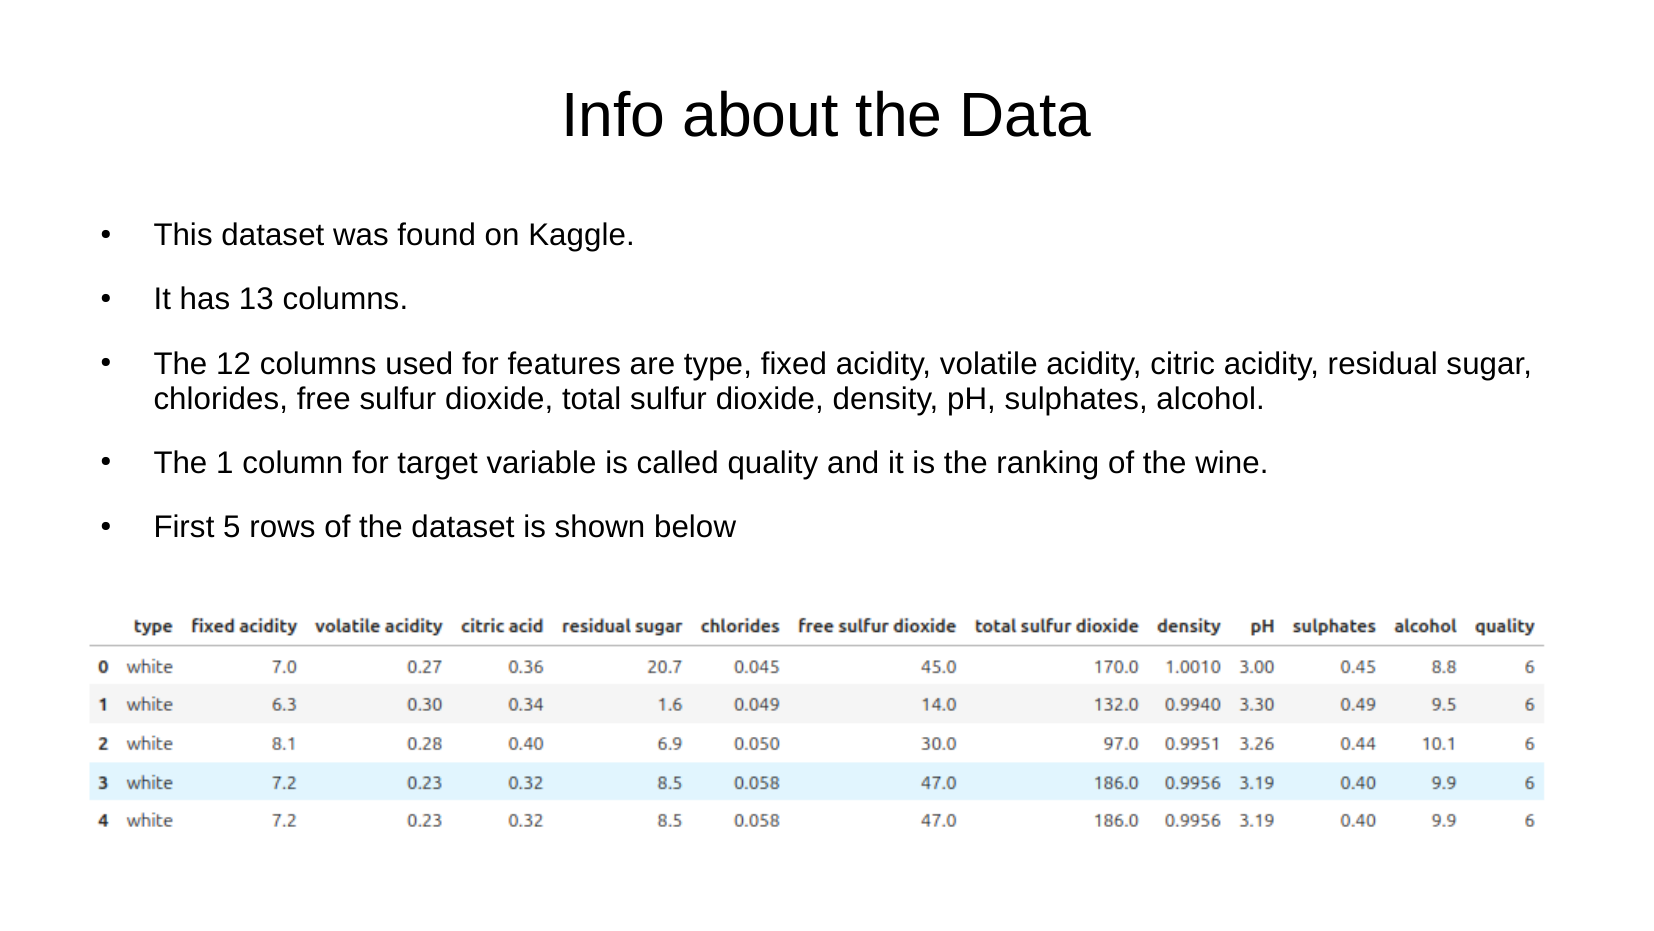

# Info about the Data
This dataset was found on Kaggle.
It has 13 columns.
The 12 columns used for features are type, fixed acidity, volatile acidity, citric acidity, residual sugar, chlorides, free sulfur dioxide, total sulfur dioxide, density, pH, sulphates, alcohol.
The 1 column for target variable is called quality and it is the ranking of the wine.
First 5 rows of the dataset is shown below